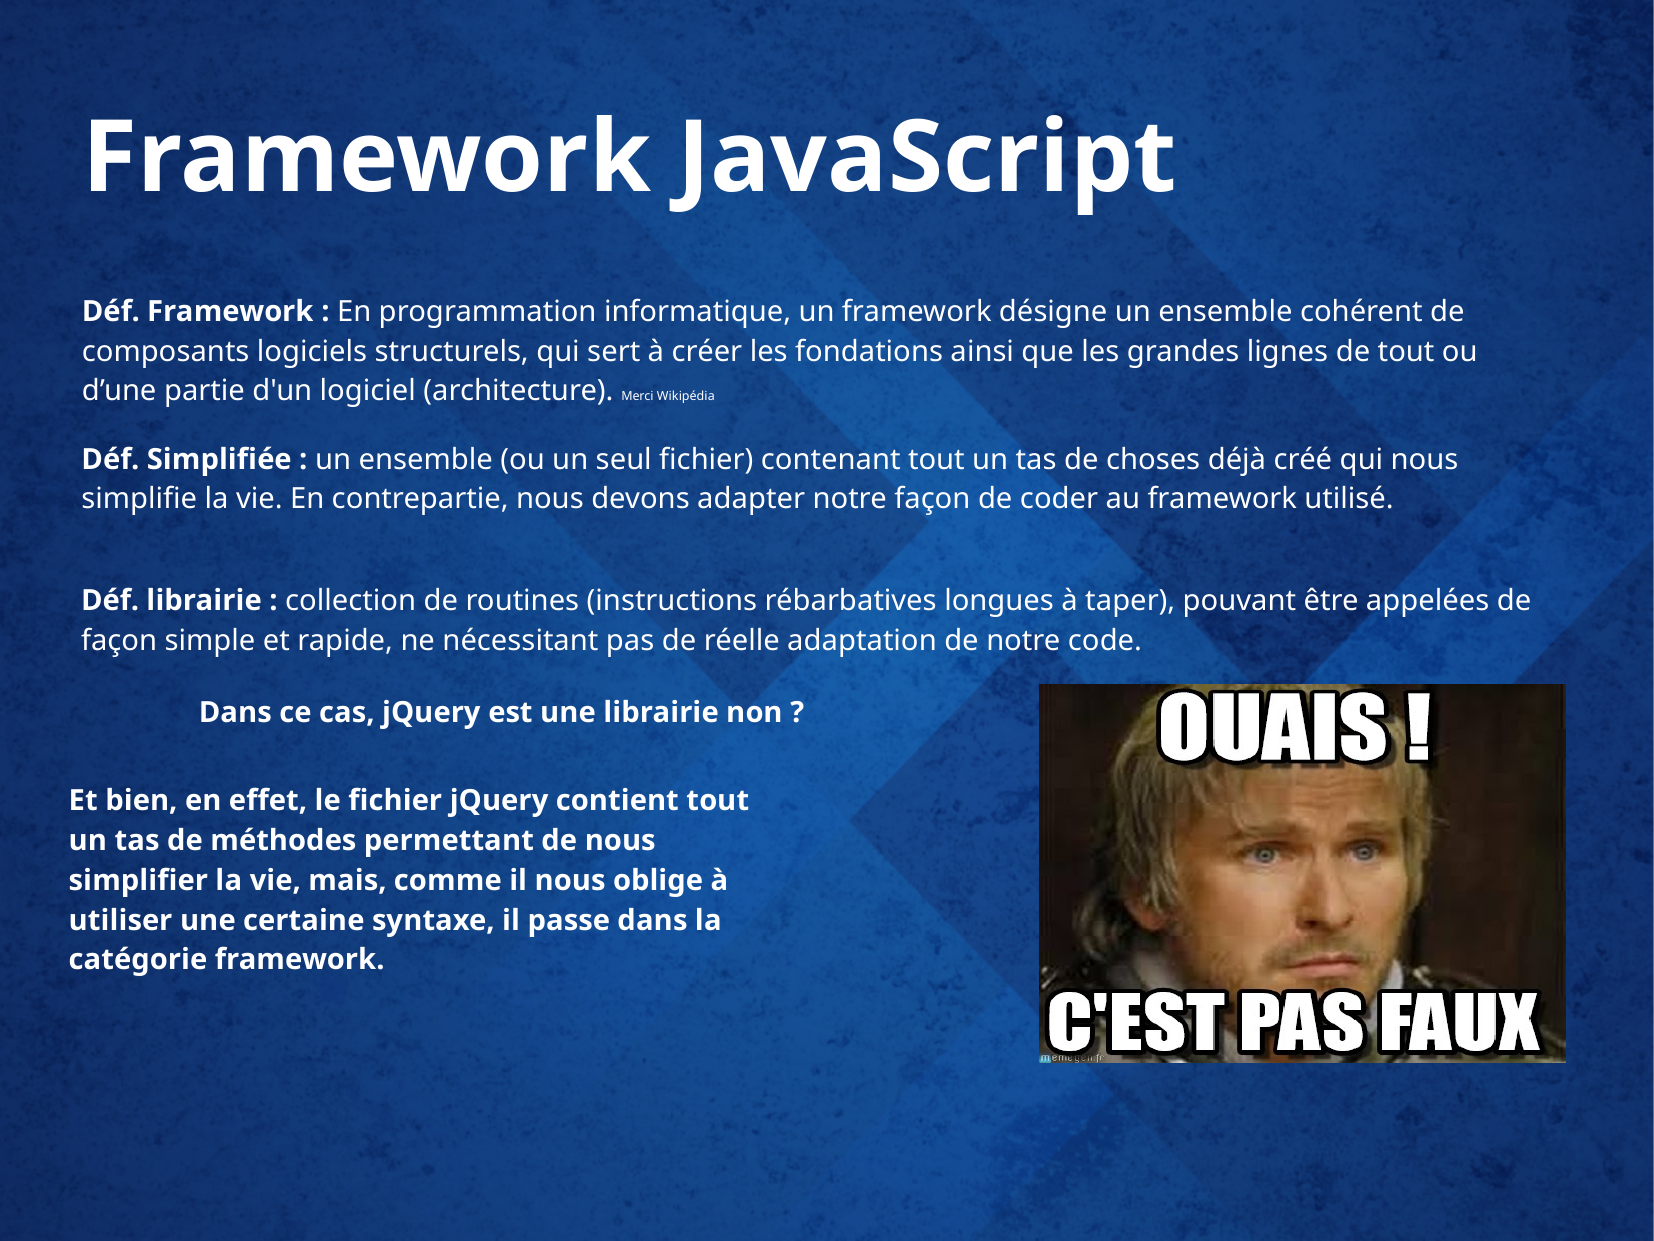

# Framework JavaScript
Déf. Framework : En programmation informatique, un framework désigne un ensemble cohérent de composants logiciels structurels, qui sert à créer les fondations ainsi que les grandes lignes de tout ou d’une partie d'un logiciel (architecture). Merci Wikipédia
Déf. Simplifiée : un ensemble (ou un seul fichier) contenant tout un tas de choses déjà créé qui nous simplifie la vie. En contrepartie, nous devons adapter notre façon de coder au framework utilisé.
Déf. librairie : collection de routines (instructions rébarbatives longues à taper), pouvant être appelées de façon simple et rapide, ne nécessitant pas de réelle adaptation de notre code.
Dans ce cas, jQuery est une librairie non ?
Et bien, en effet, le fichier jQuery contient tout un tas de méthodes permettant de nous simplifier la vie, mais, comme il nous oblige à utiliser une certaine syntaxe, il passe dans la catégorie framework.